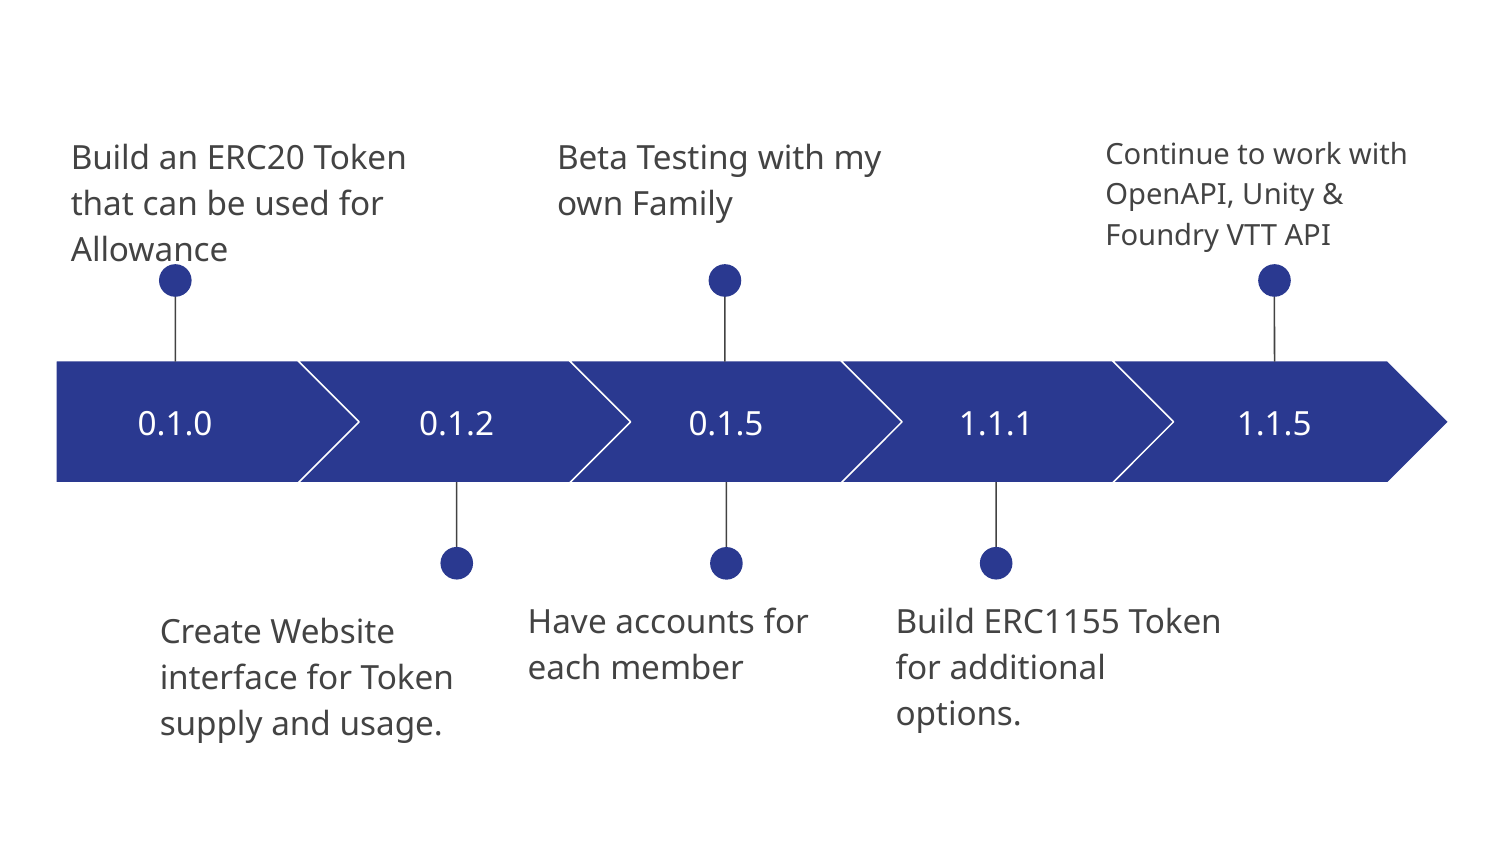

Build an ERC20 Token that can be used for Allowance
Beta Testing with my own Family
Continue to work with OpenAPI, Unity & Foundry VTT API
# 0.1.0
0.1.2
0.1.5
1.1.1
1.1.5
Have accounts for each member
Build ERC1155 Token for additional options.
Create Website interface for Token supply and usage.